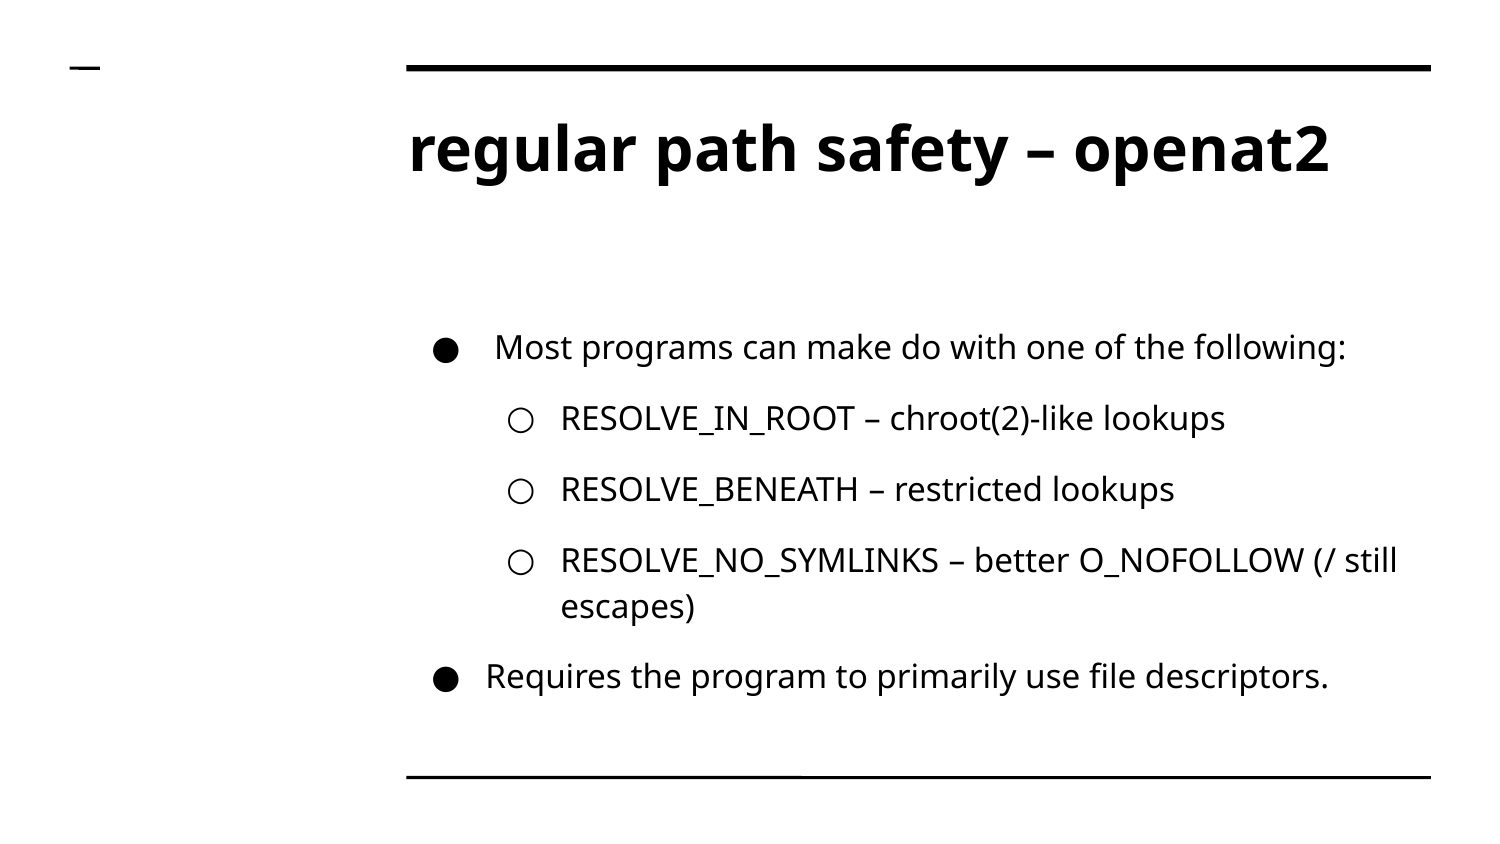

# regular path safety – openat2
 Most programs can make do with one of the following:
RESOLVE_IN_ROOT – chroot(2)-like lookups
RESOLVE_BENEATH – restricted lookups
RESOLVE_NO_SYMLINKS – better O_NOFOLLOW (/ still escapes)
Requires the program to primarily use file descriptors.